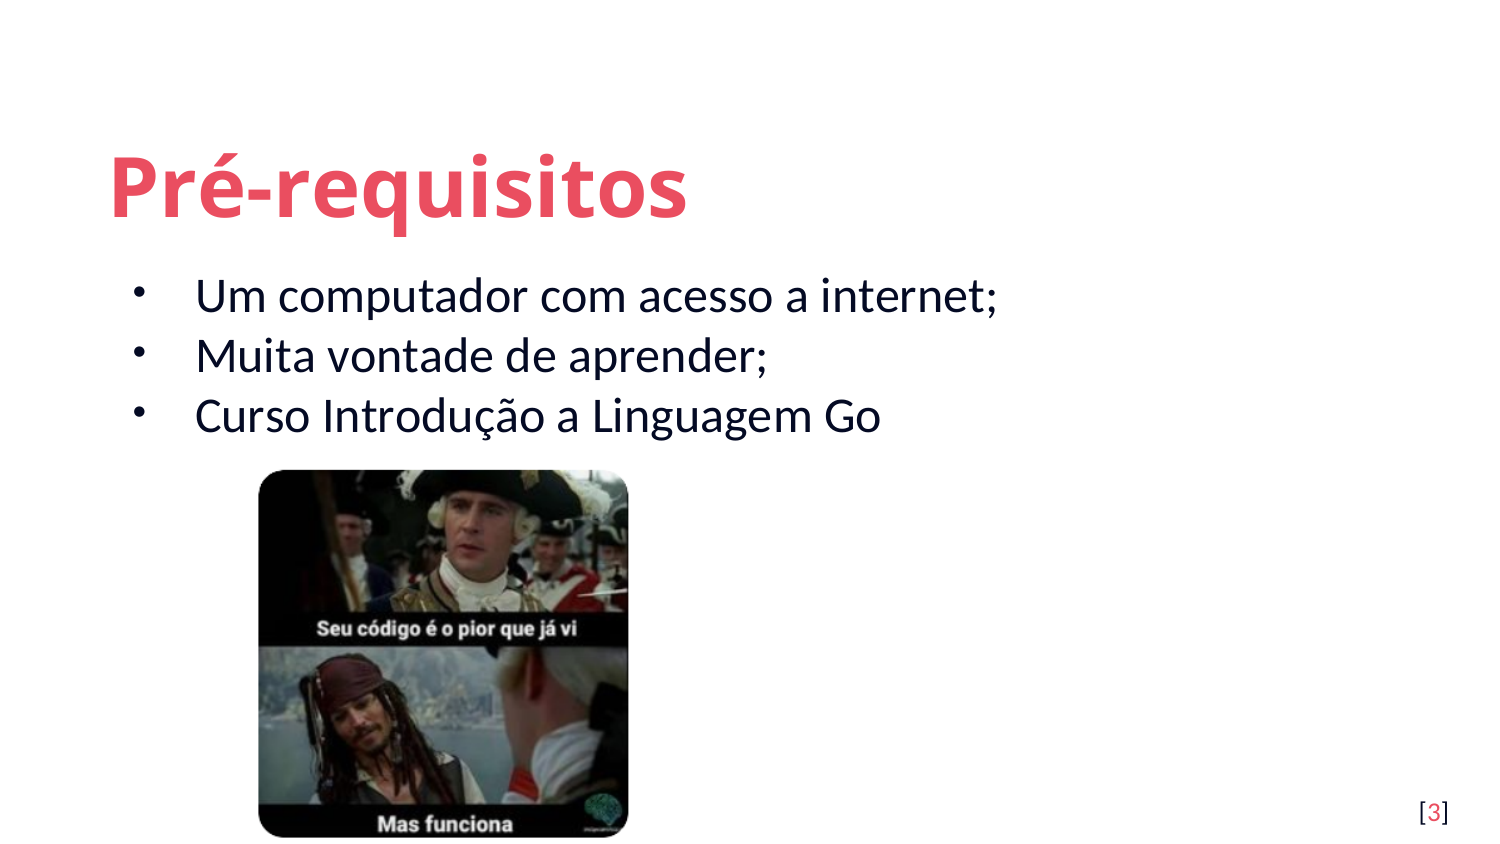

Pré-requisitos
Um computador com acesso a internet;
Muita vontade de aprender;
Curso Introdução a Linguagem Go